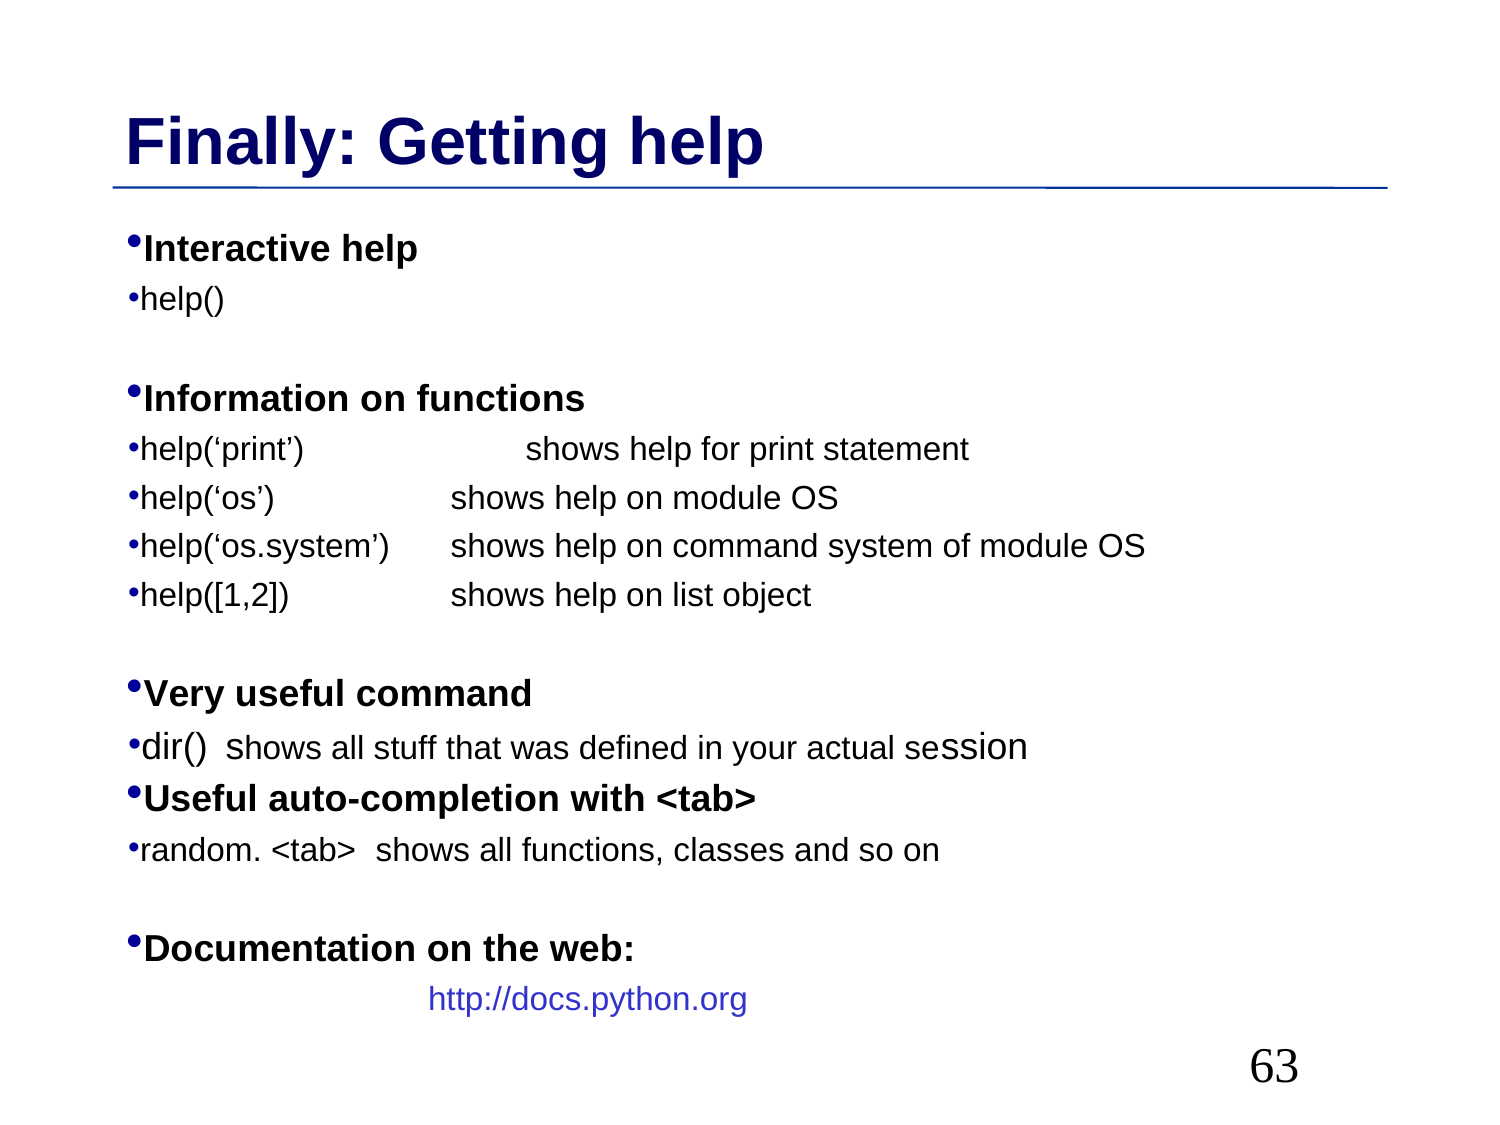

# Finally: Getting help
Interactive help
help()
Information on functions
help(‘print’)			shows help for print statement
help(‘os’)			shows help on module OS
help(‘os.system’)	shows help on command system of module OS
help([1,2])			shows help on list object
Very useful command
dir() 	shows all stuff that was defined in your actual session
Useful auto-completion with <tab>
random. <tab>	shows all functions, classes and so on
Documentation on the web:
	http://docs.python.org